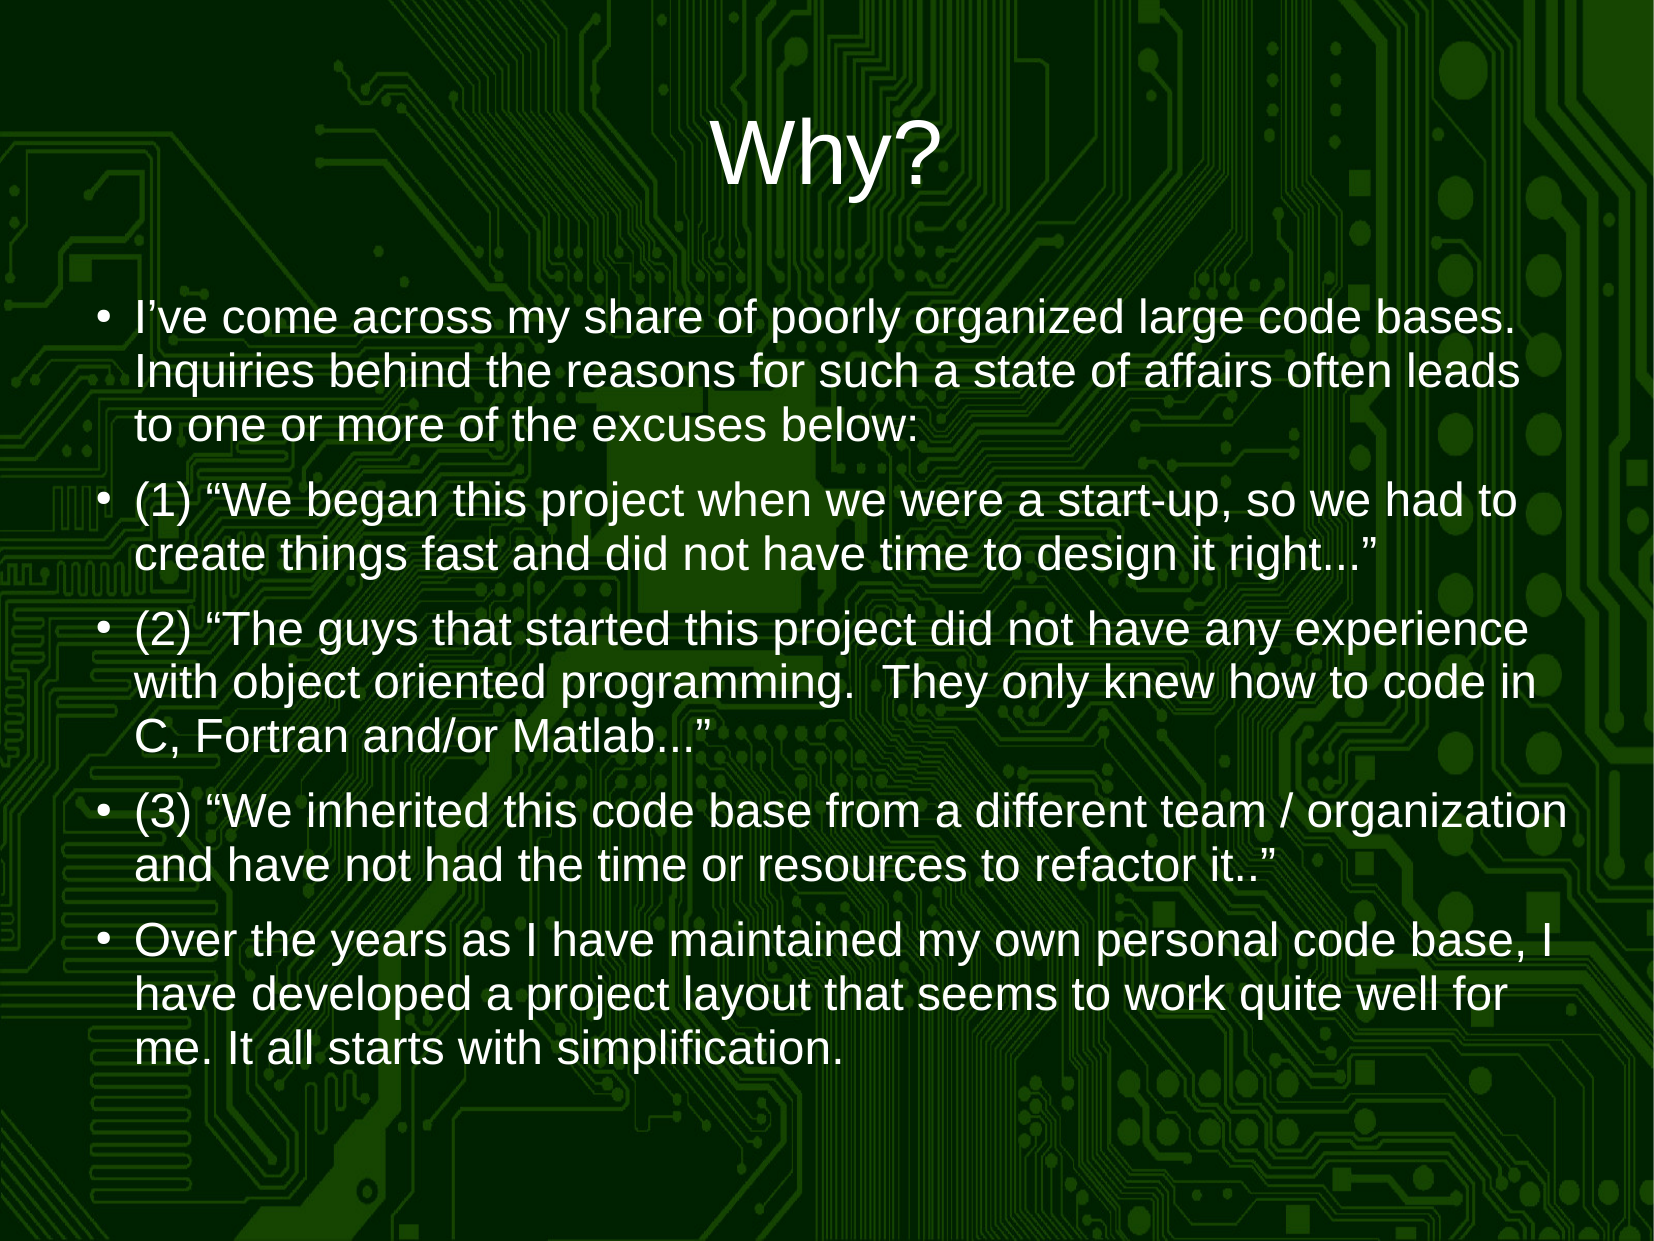

# Why?
I’ve come across my share of poorly organized large code bases. Inquiries behind the reasons for such a state of affairs often leads to one or more of the excuses below:
(1) “We began this project when we were a start-up, so we had to create things fast and did not have time to design it right...”
(2) “The guys that started this project did not have any experience with object oriented programming. They only knew how to code in C, Fortran and/or Matlab...”
(3) “We inherited this code base from a different team / organization and have not had the time or resources to refactor it..”
Over the years as I have maintained my own personal code base, I have developed a project layout that seems to work quite well for me. It all starts with simplification.